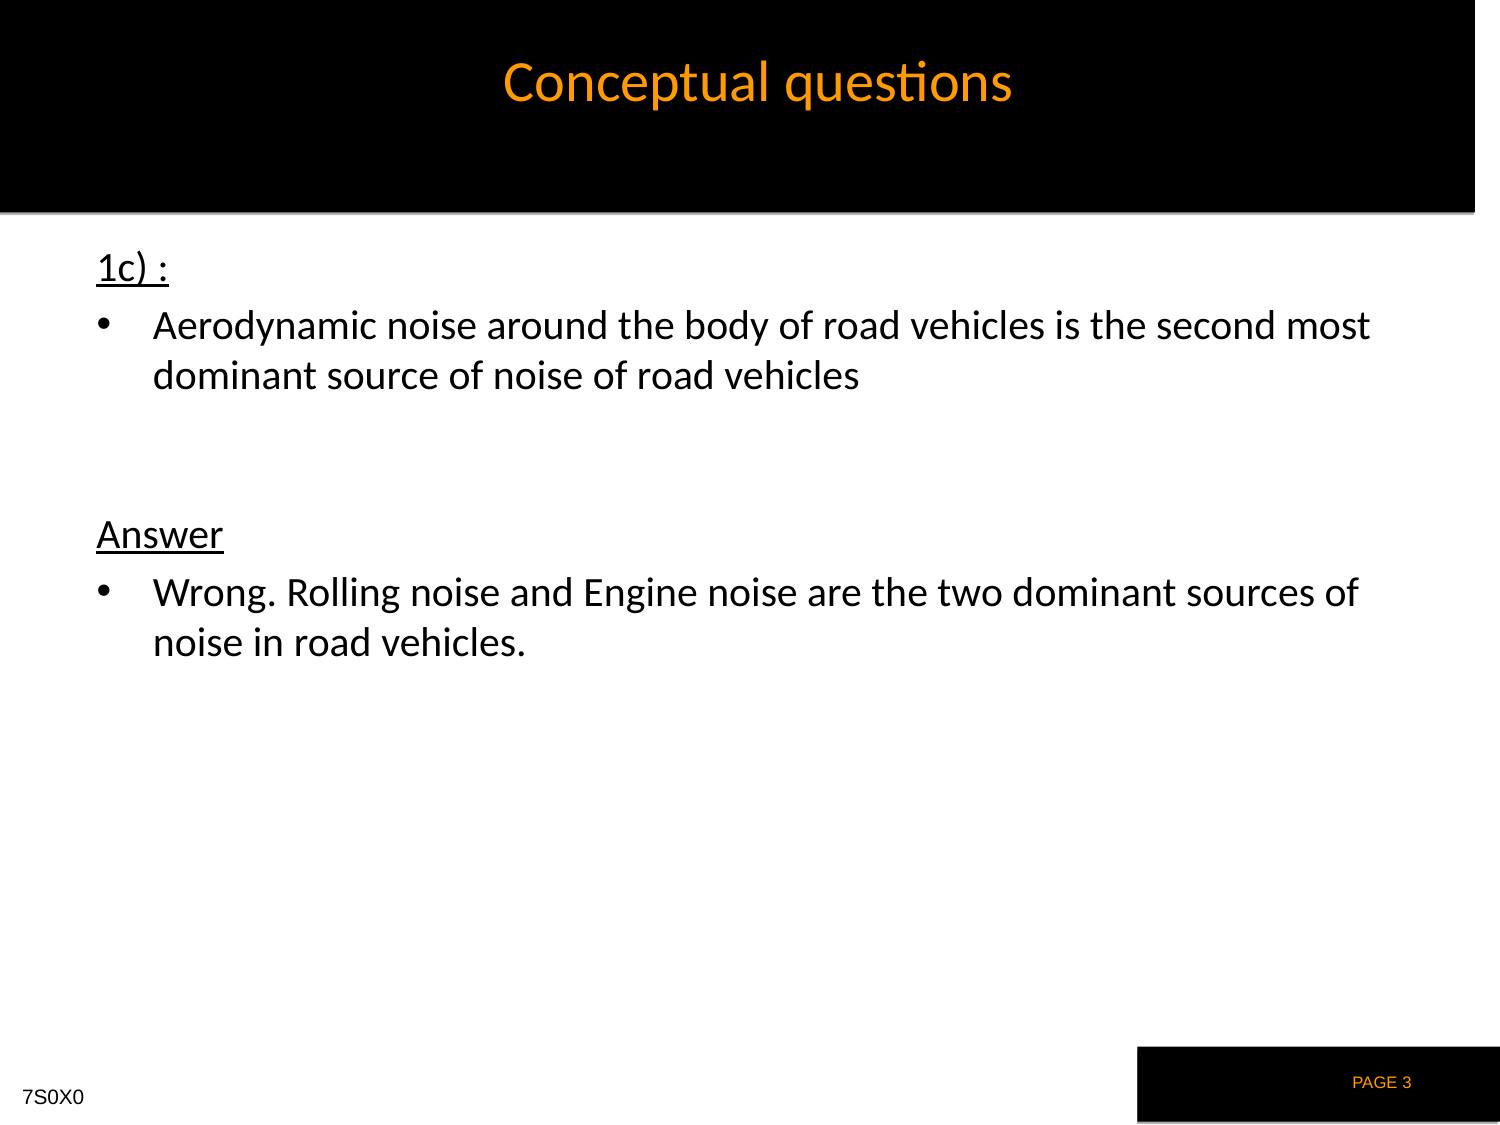

# Conceptual questions
1c) :
Aerodynamic noise around the body of road vehicles is the second most dominant source of noise of road vehicles
Answer
Wrong. Rolling noise and Engine noise are the two dominant sources of noise in road vehicles.
PAGE 3
2017/02/09
PAGE
7S0X0